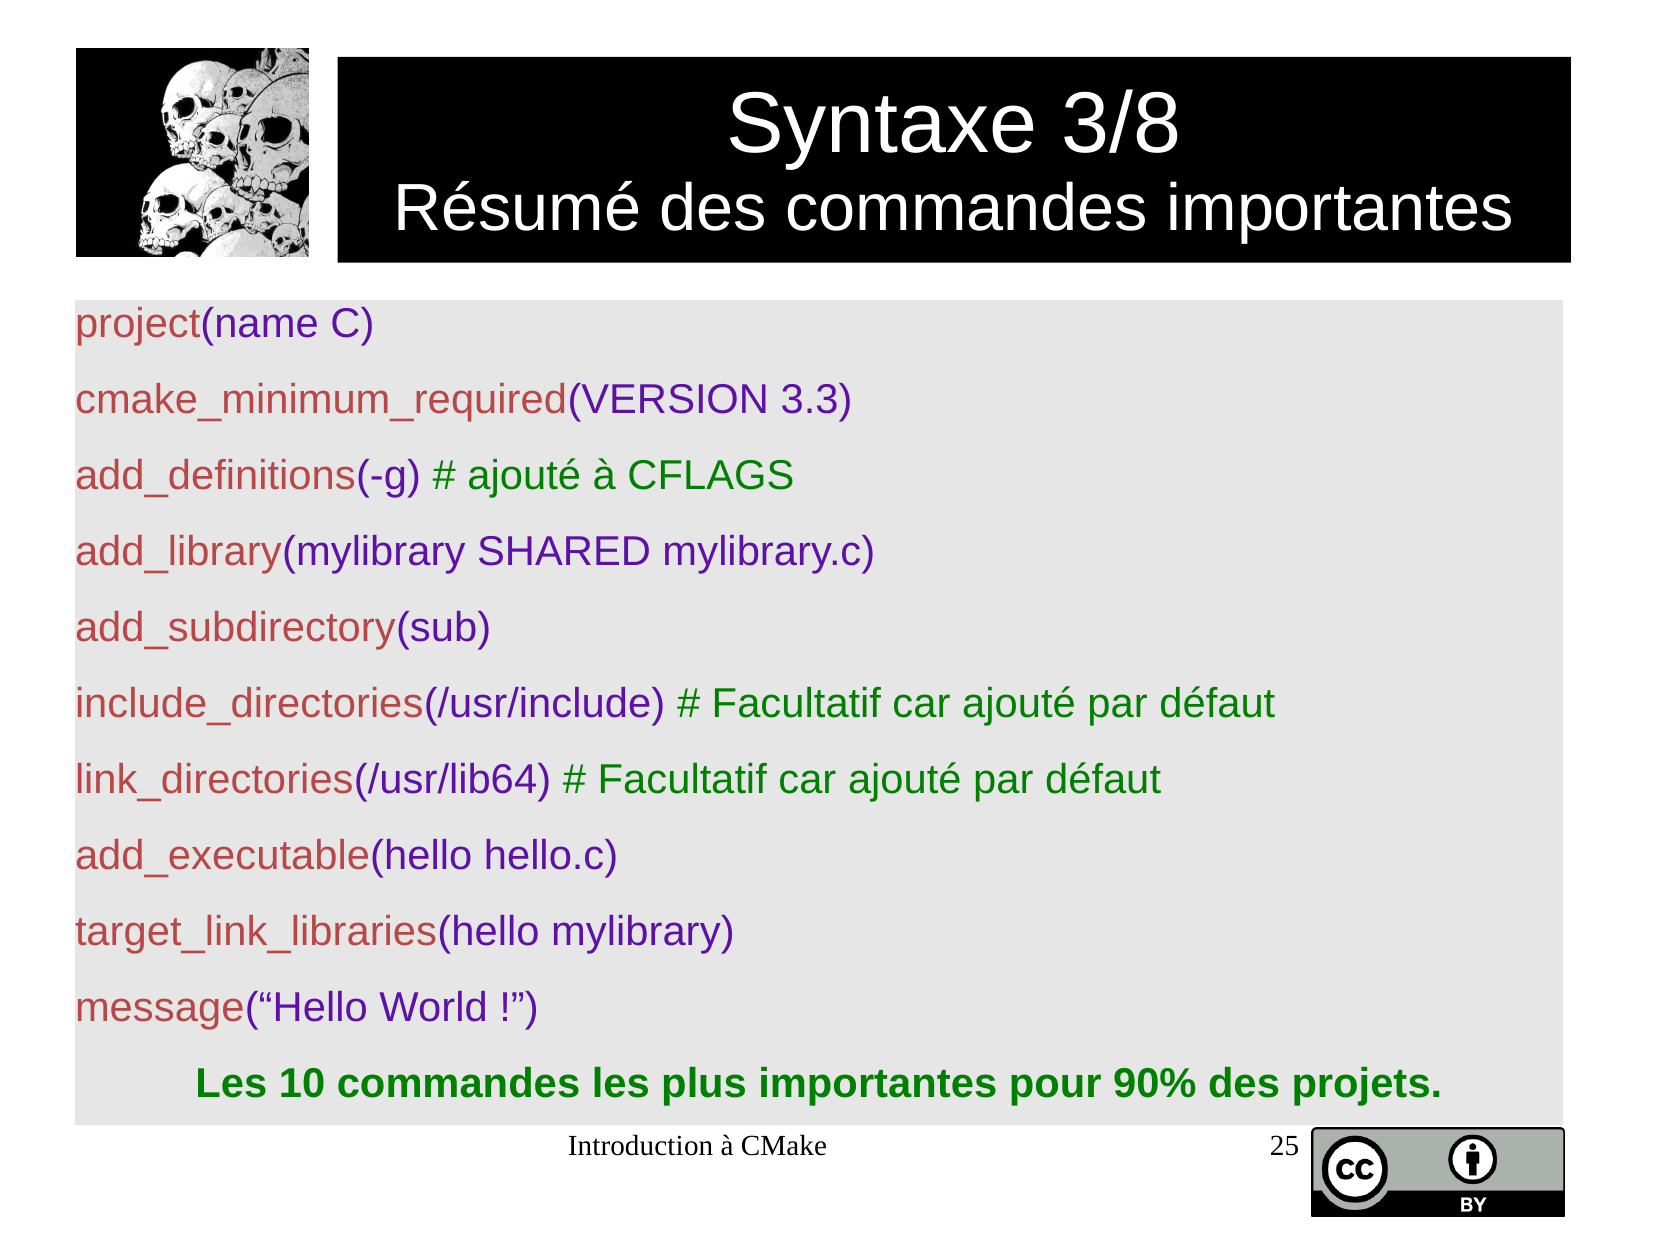

# Syntaxe 3/8 Résumé des commandes importantes
project(name C)
cmake_minimum_required(VERSION 3.3)
add_definitions(-g) # ajouté à CFLAGS
add_library(mylibrary SHARED mylibrary.c)
add_subdirectory(sub)
include_directories(/usr/include) # Facultatif car ajouté par défaut
link_directories(/usr/lib64) # Facultatif car ajouté par défaut
add_executable(hello hello.c)
target_link_libraries(hello mylibrary)
message(“Hello World !”)
Les 10 commandes les plus importantes pour 90% des projets.
Introduction à CMake
25